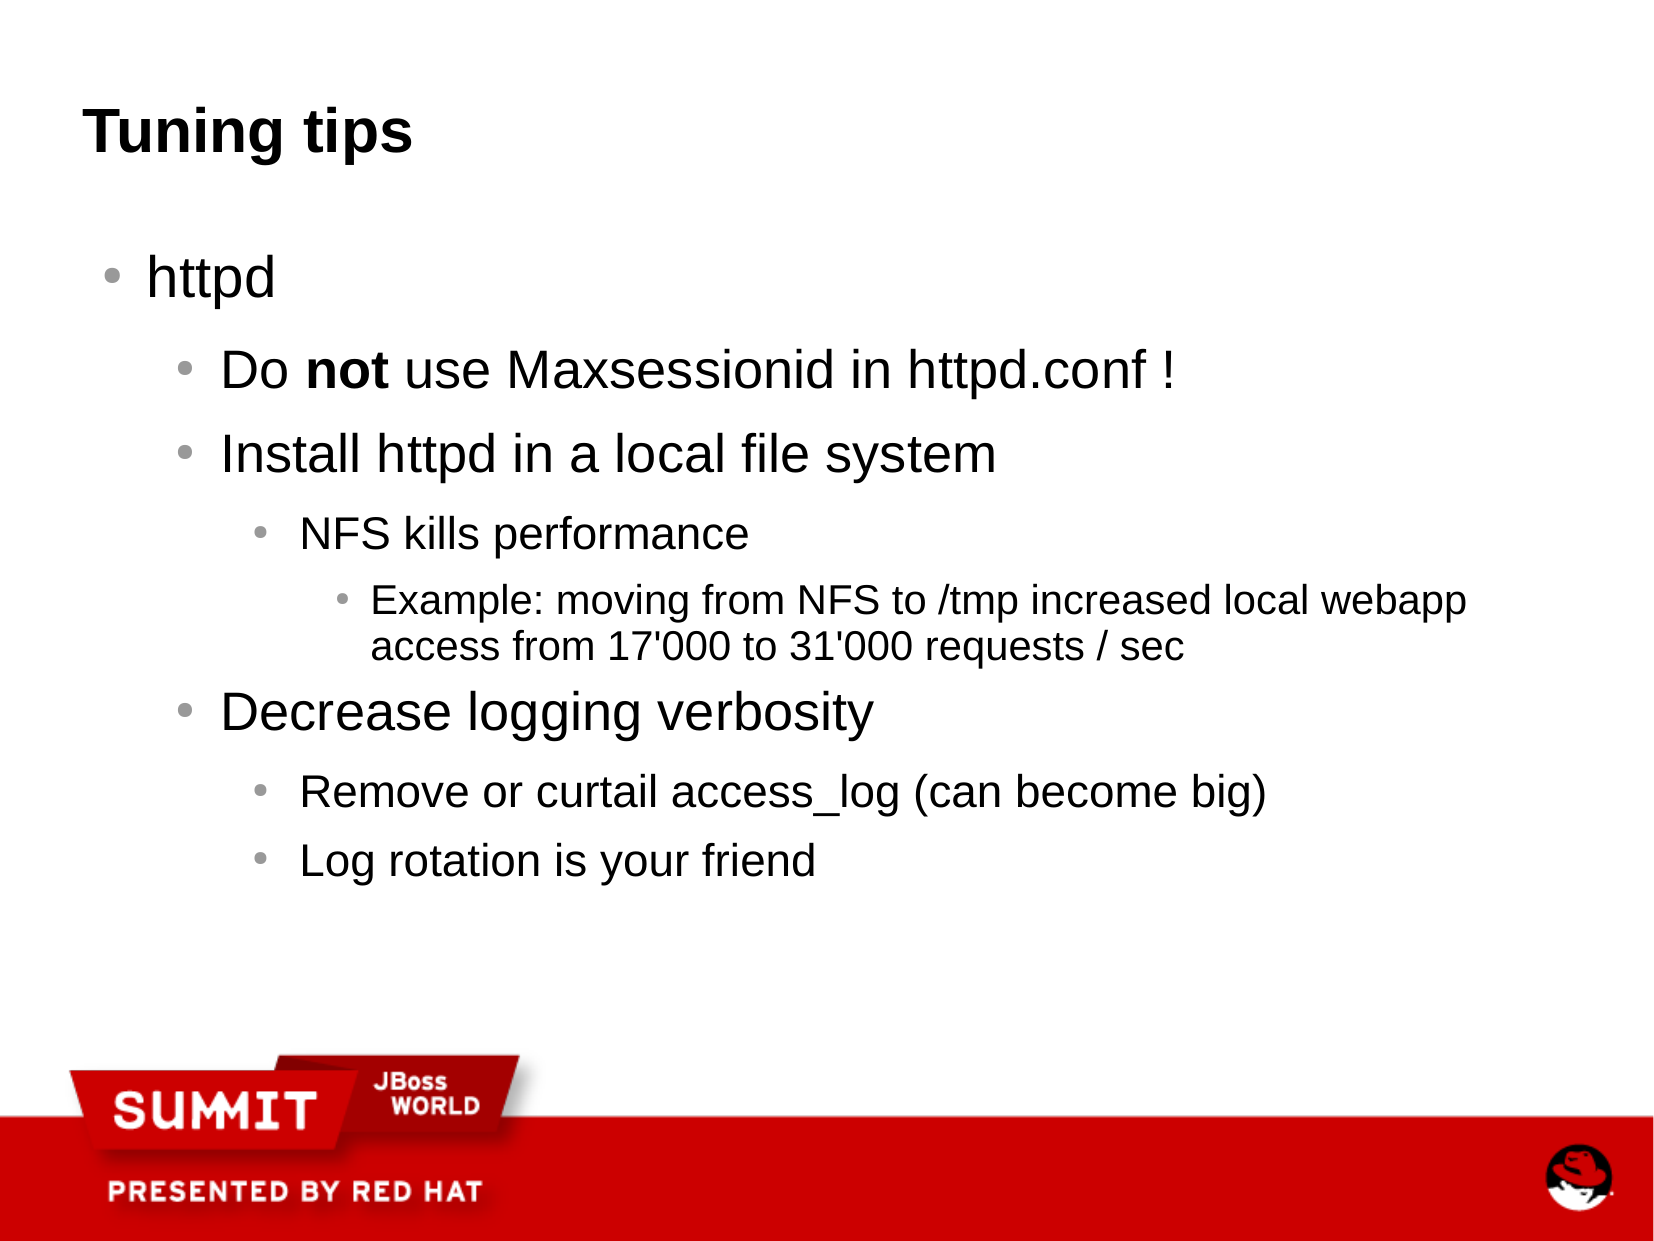

# Tuning tips
httpd
Do not use Maxsessionid in httpd.conf !
Install httpd in a local file system
NFS kills performance
Example: moving from NFS to /tmp increased local webapp access from 17'000 to 31'000 requests / sec
Decrease logging verbosity
Remove or curtail access_log (can become big)
Log rotation is your friend